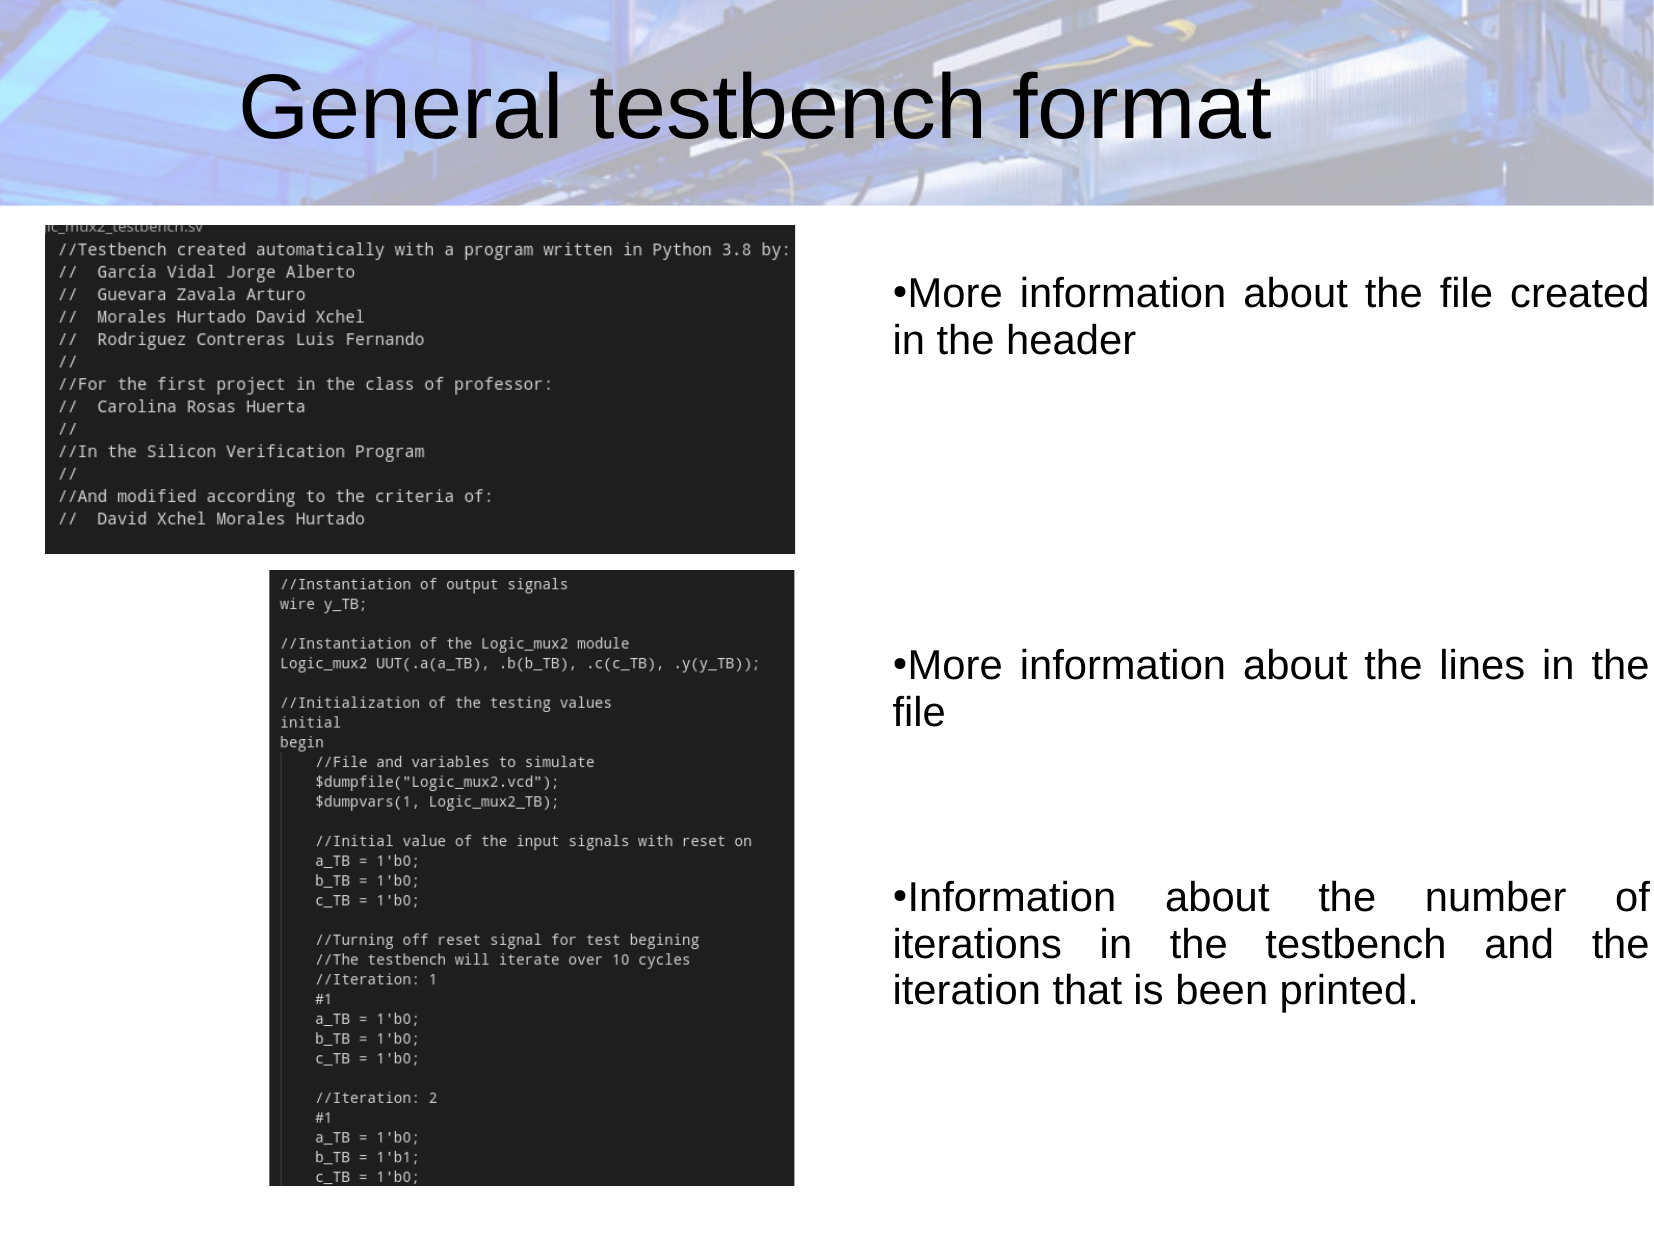

# General testbench format
More information about the file created in the header
More information about the lines in the file
Information about the number of iterations in the testbench and the iteration that is been printed.